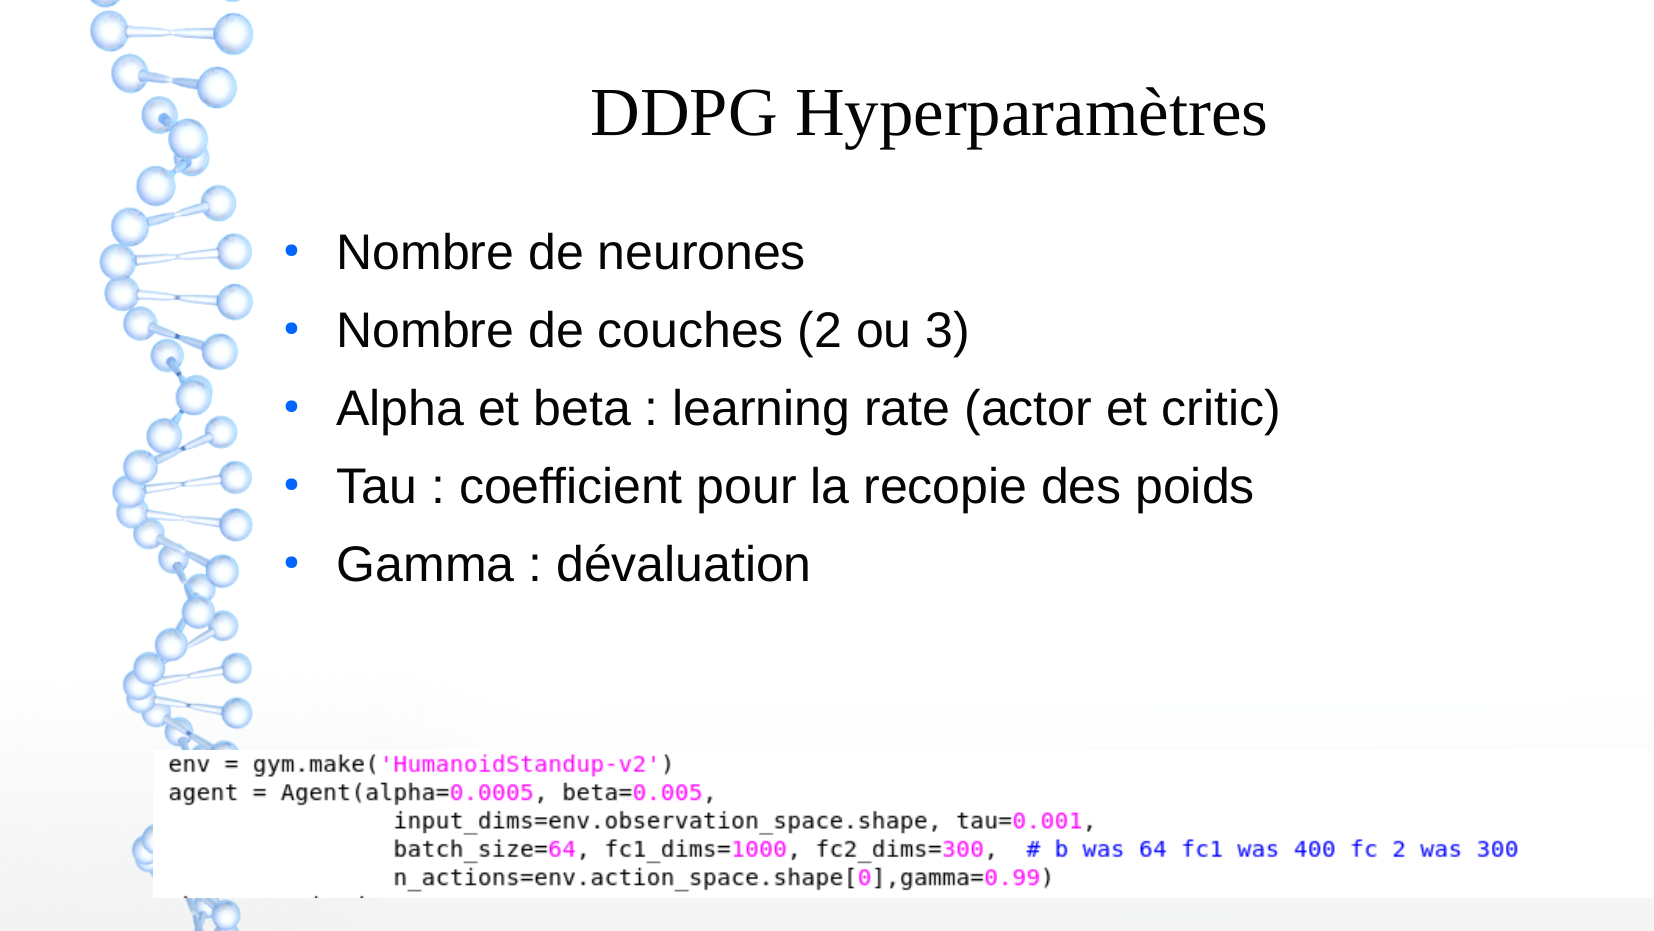

# DDPG Hyperparamètres
Nombre de neurones
Nombre de couches (2 ou 3)
Alpha et beta : learning rate (actor et critic)
Tau : coefficient pour la recopie des poids
Gamma : dévaluation
20